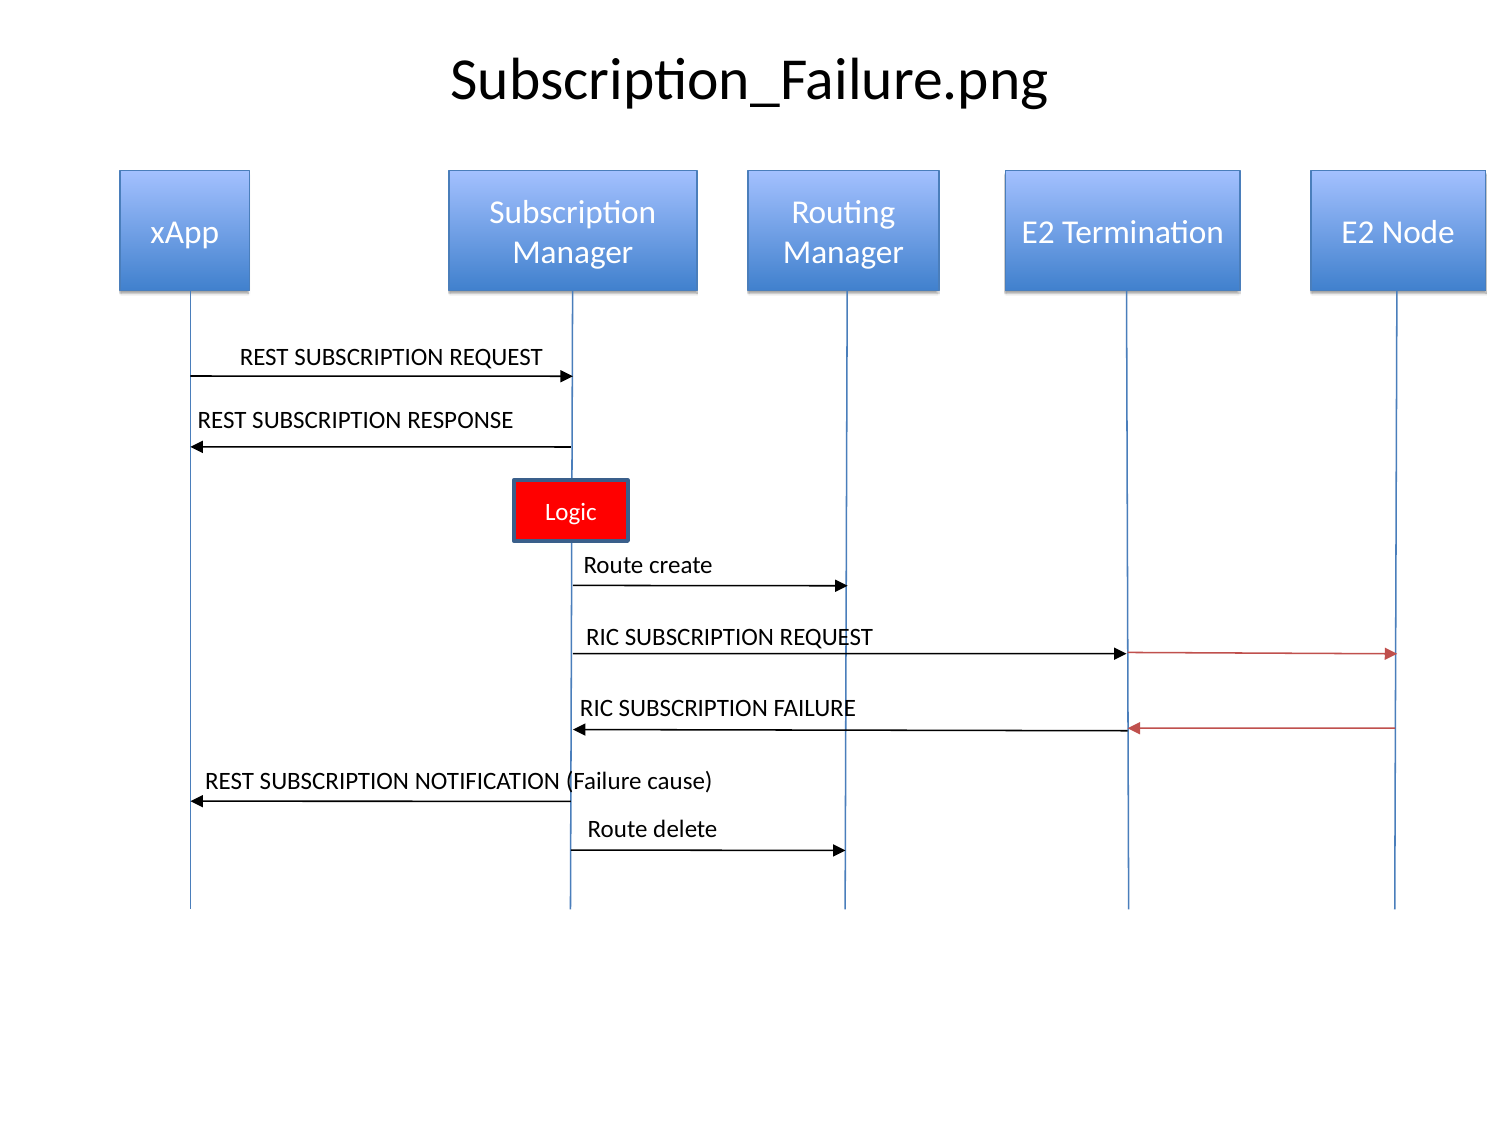

# Subscription_Failure.png
xApp
Subscription Manager
Routing
Manager
E2 Termination
E2 Node
REST SUBSCRIPTION REQUEST
REST SUBSCRIPTION RESPONSE
 Logic
Route create
RIC SUBSCRIPTION REQUEST
RIC SUBSCRIPTION FAILURE
REST SUBSCRIPTION NOTIFICATION (Failure cause)
Route delete